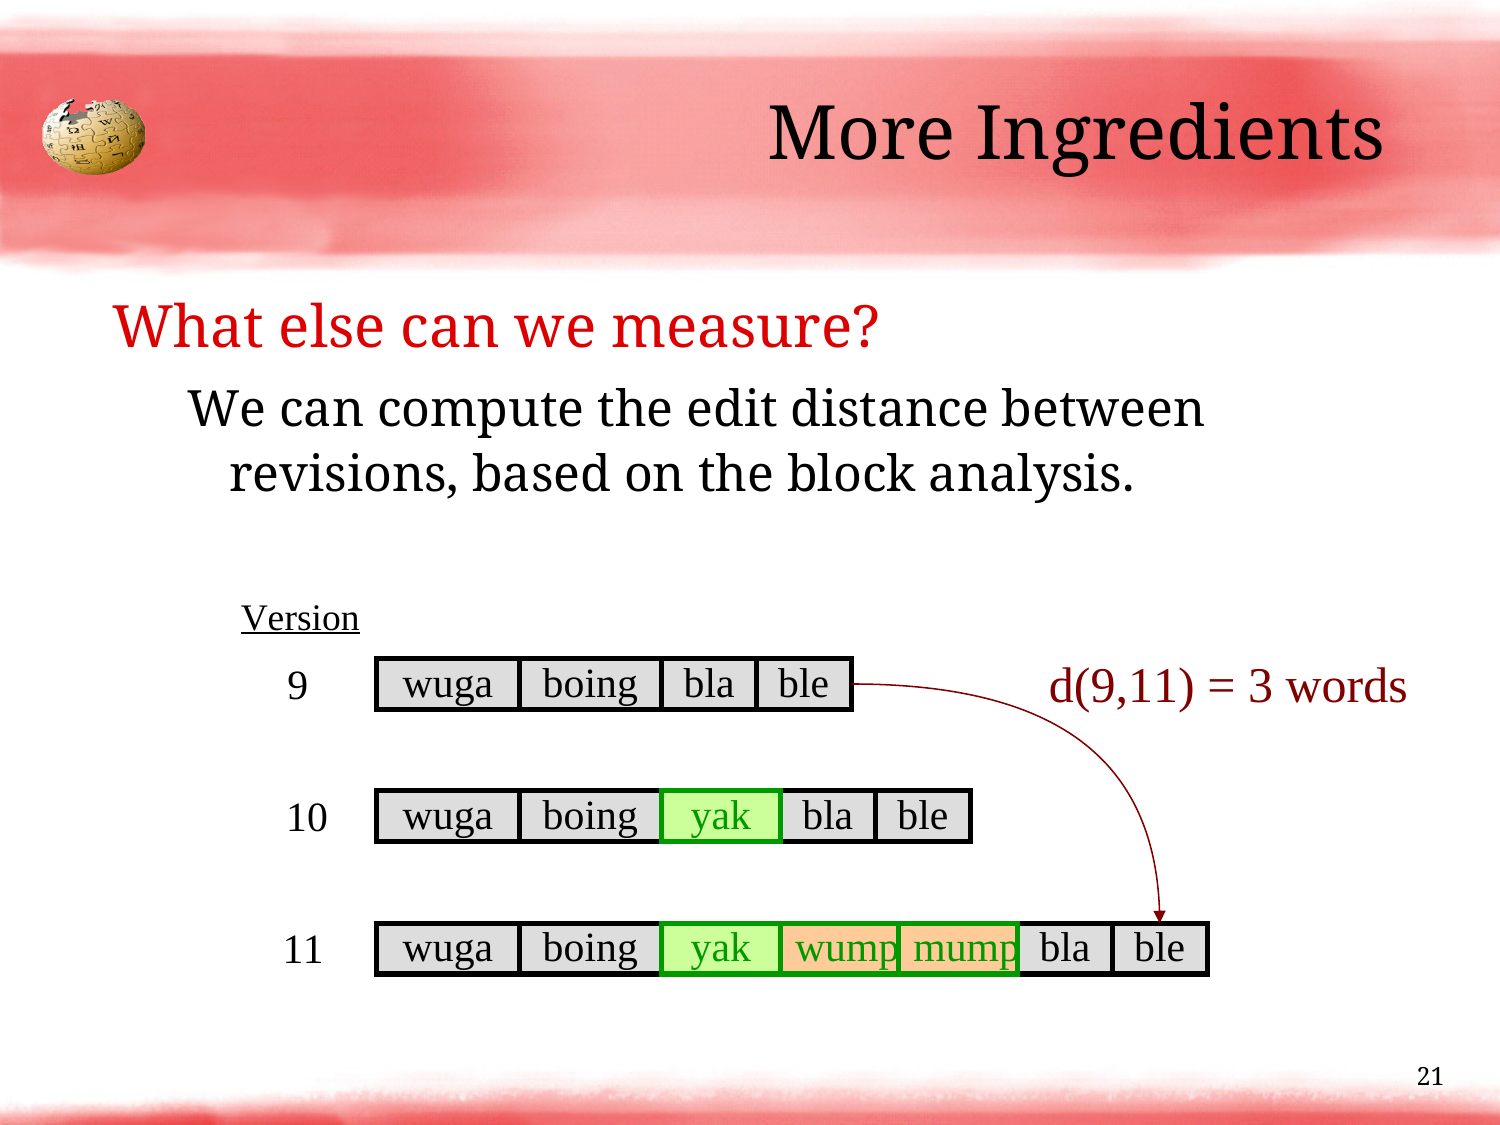

# More Ingredients
What else can we measure?
We can compute the edit distance between revisions, based on the block analysis.
Version
d(9,11) = 3 words
9
wuga
boing
bla
ble
10
wuga
boing
yak
bla
ble
11
wuga
boing
yak
wump
mump
bla
ble
21